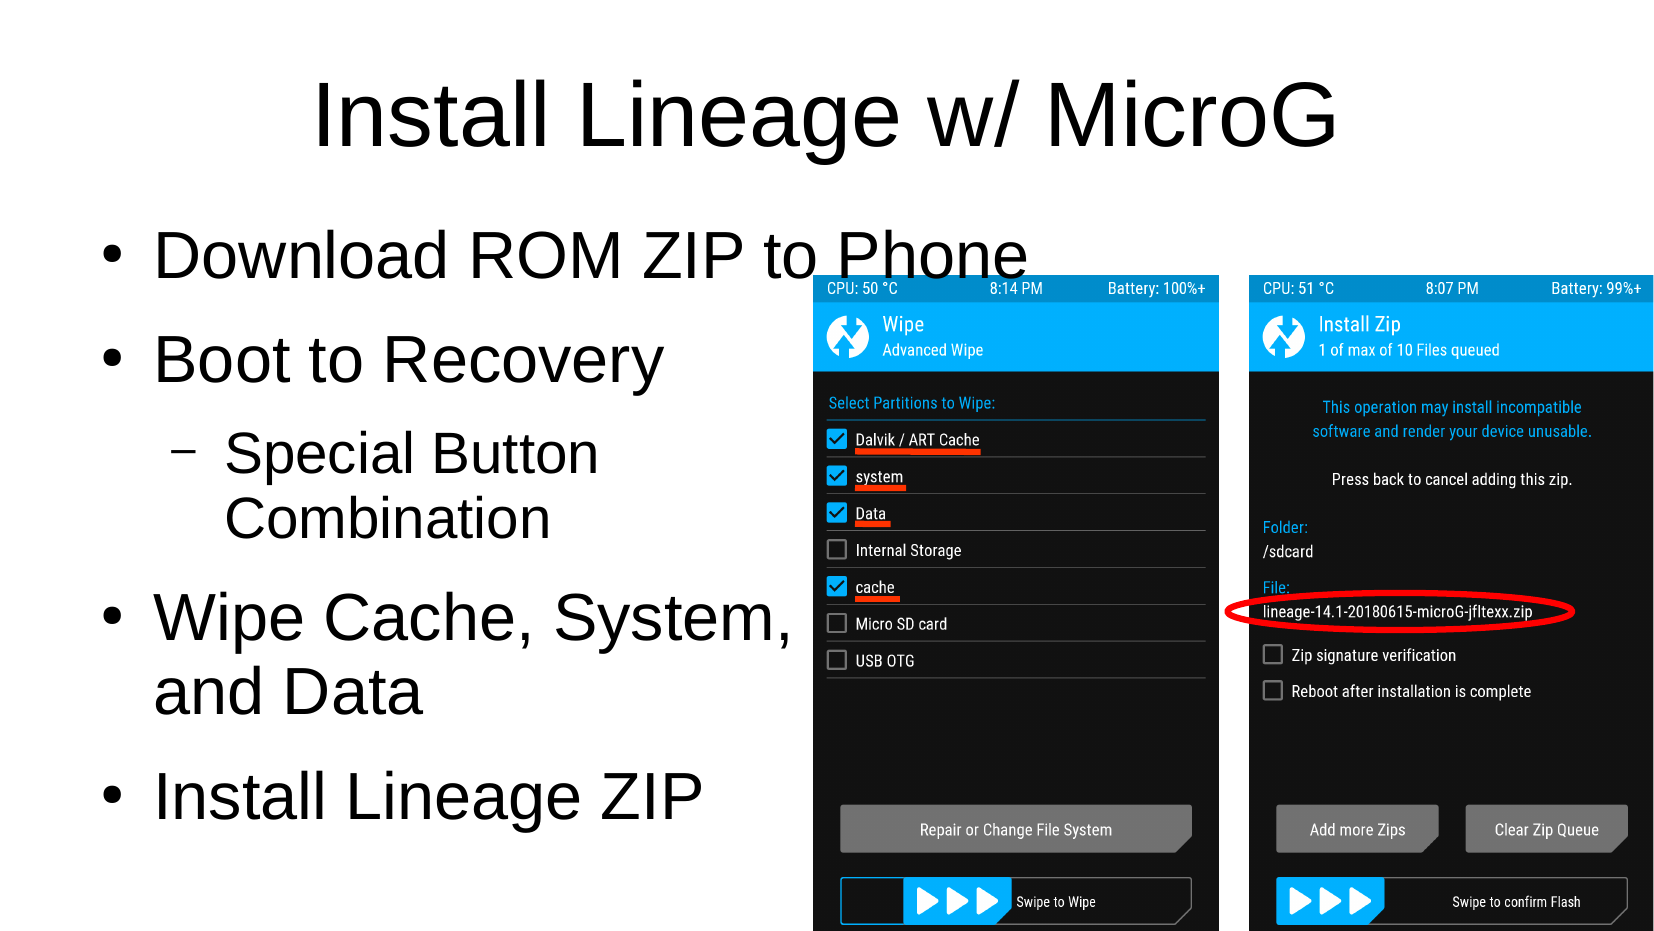

# Install Lineage w/ MicroG
Download ROM ZIP to Phone
Boot to Recovery
Special Button
Combination
Wipe Cache, System,
and Data
Install Lineage ZIP